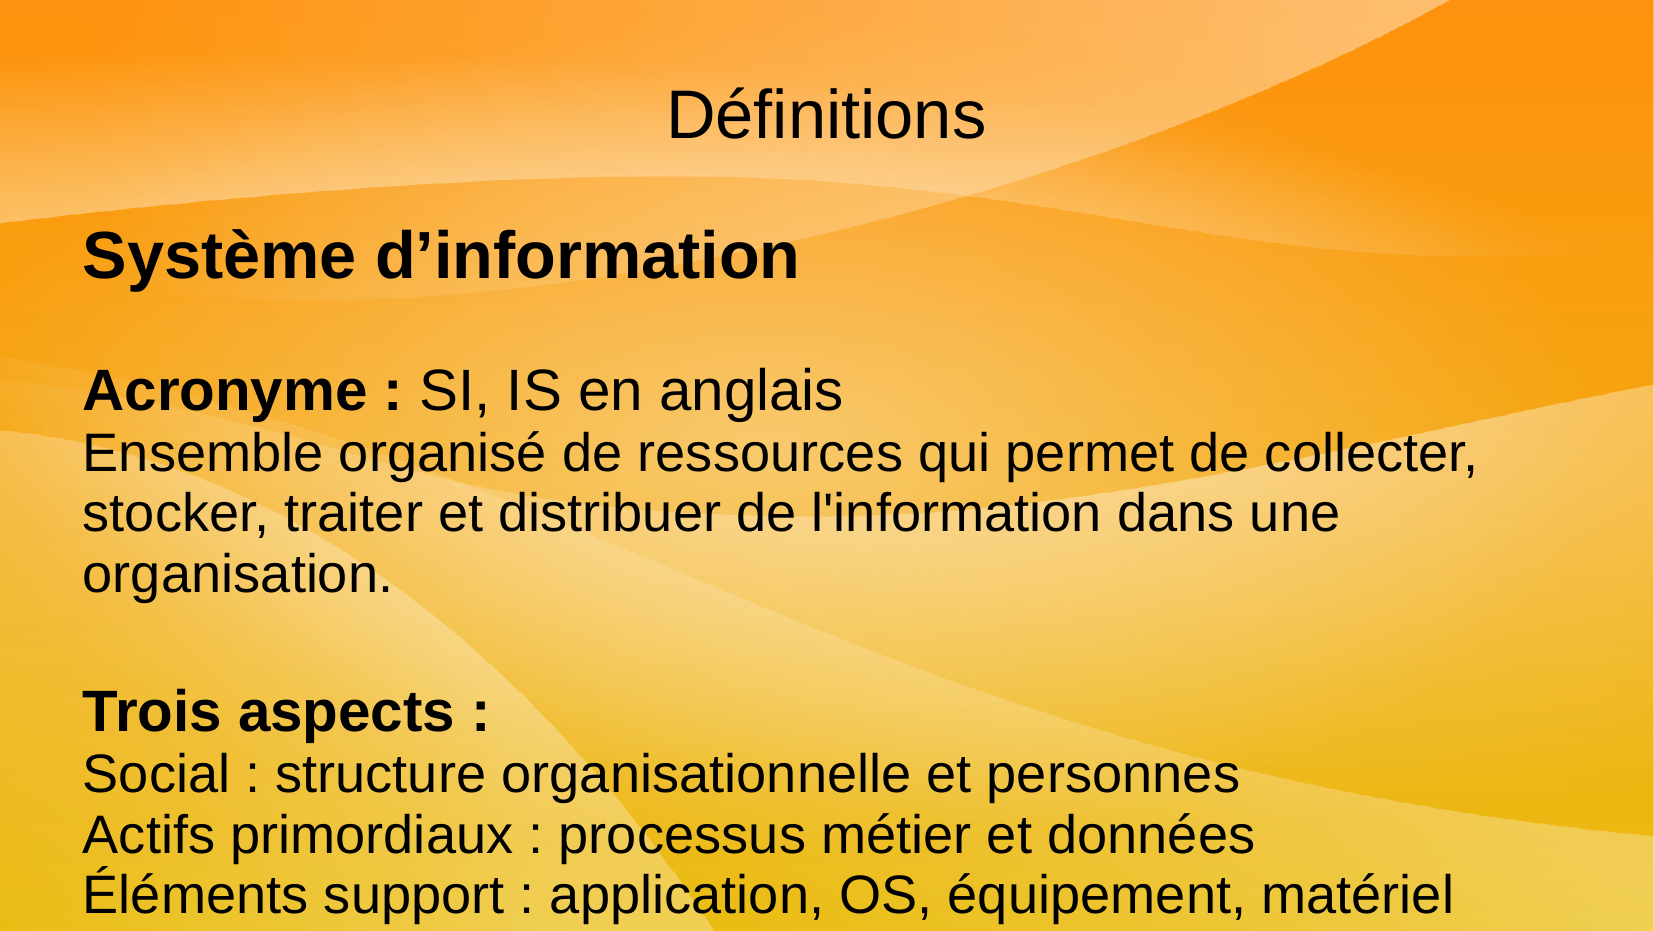

# Définitions
Système d’information
Acronyme : SI, IS en anglais
Ensemble organisé de ressources qui permet de collecter, stocker, traiter et distribuer de l'information dans une organisation.
Trois aspects :
Social : structure organisationnelle et personnes
Actifs primordiaux : processus métier et données
Éléments support : application, OS, équipement, matériel